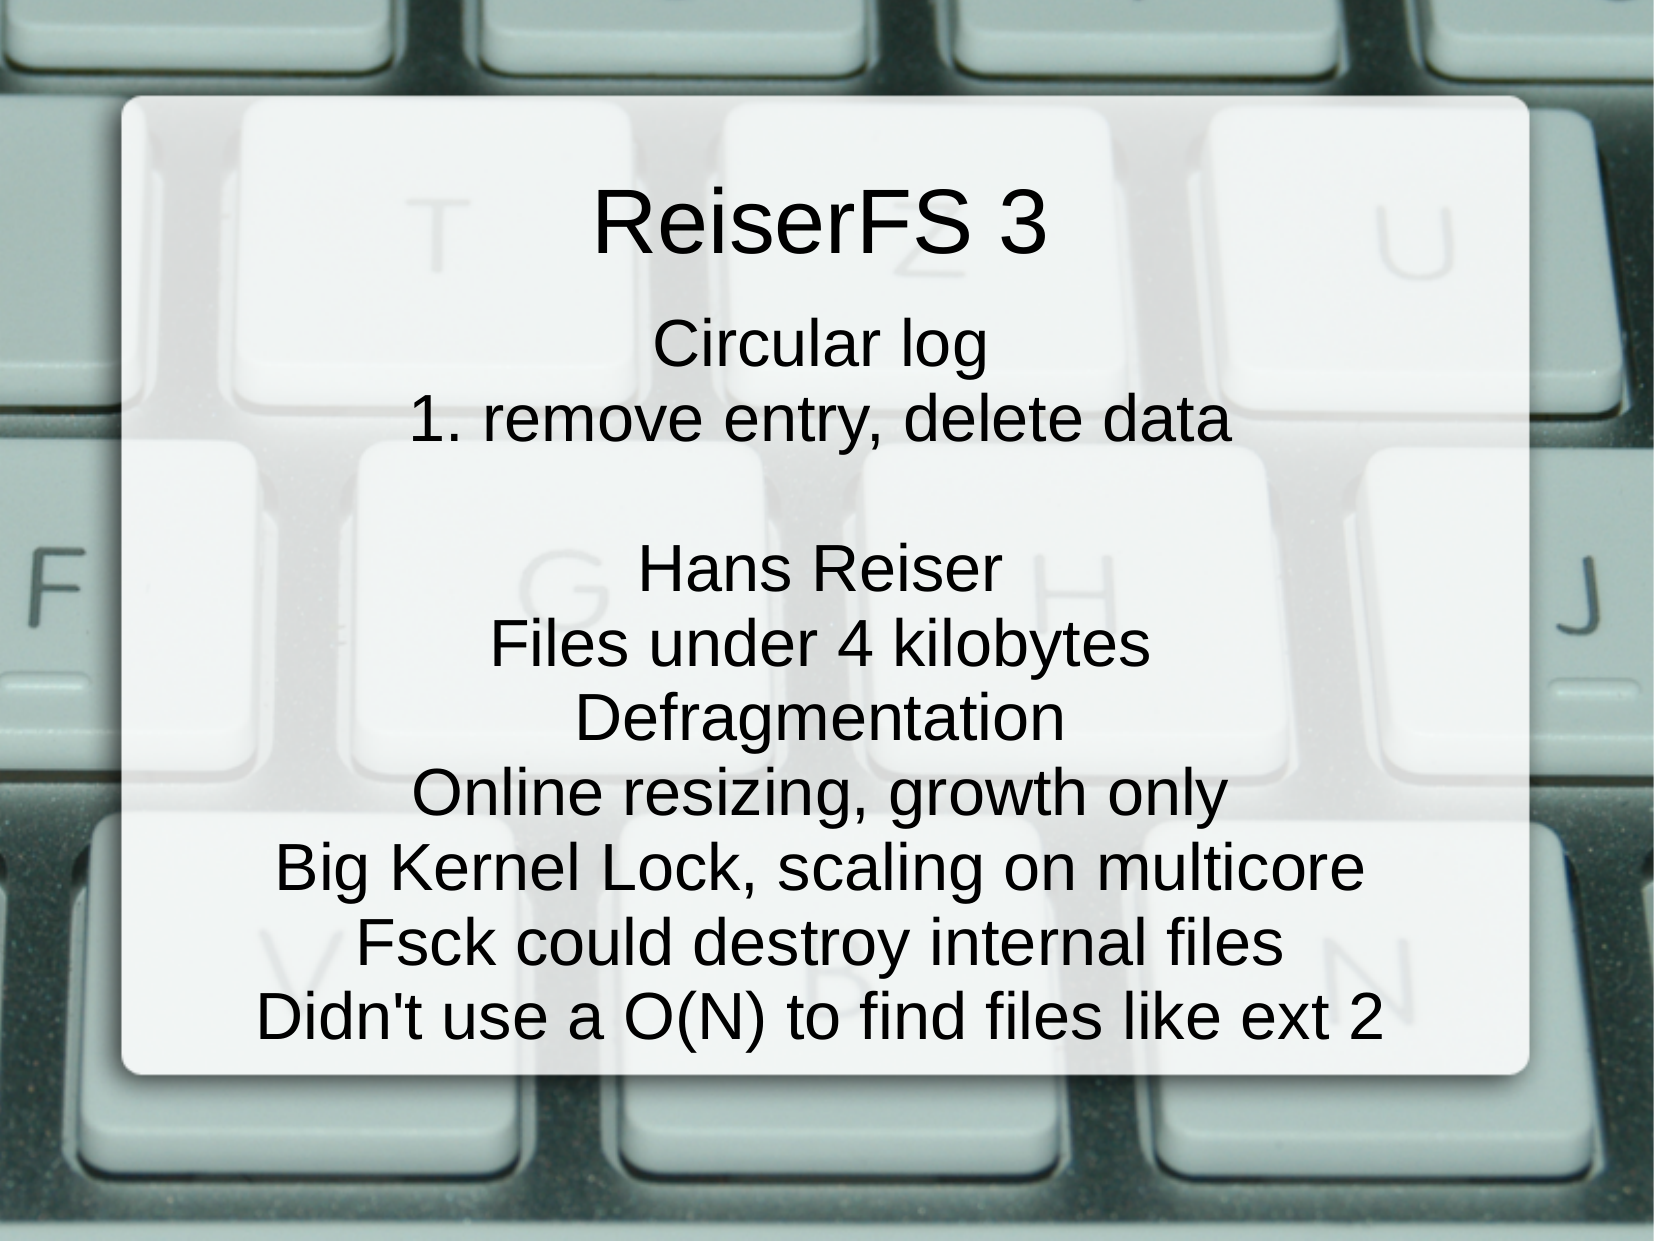

# ReiserFS 3
Circular log
1. remove entry, delete data
Hans Reiser
Files under 4 kilobytes
Defragmentation
Online resizing, growth only
Big Kernel Lock, scaling on multicore
Fsck could destroy internal files
Didn't use a O(N) to find files like ext 2